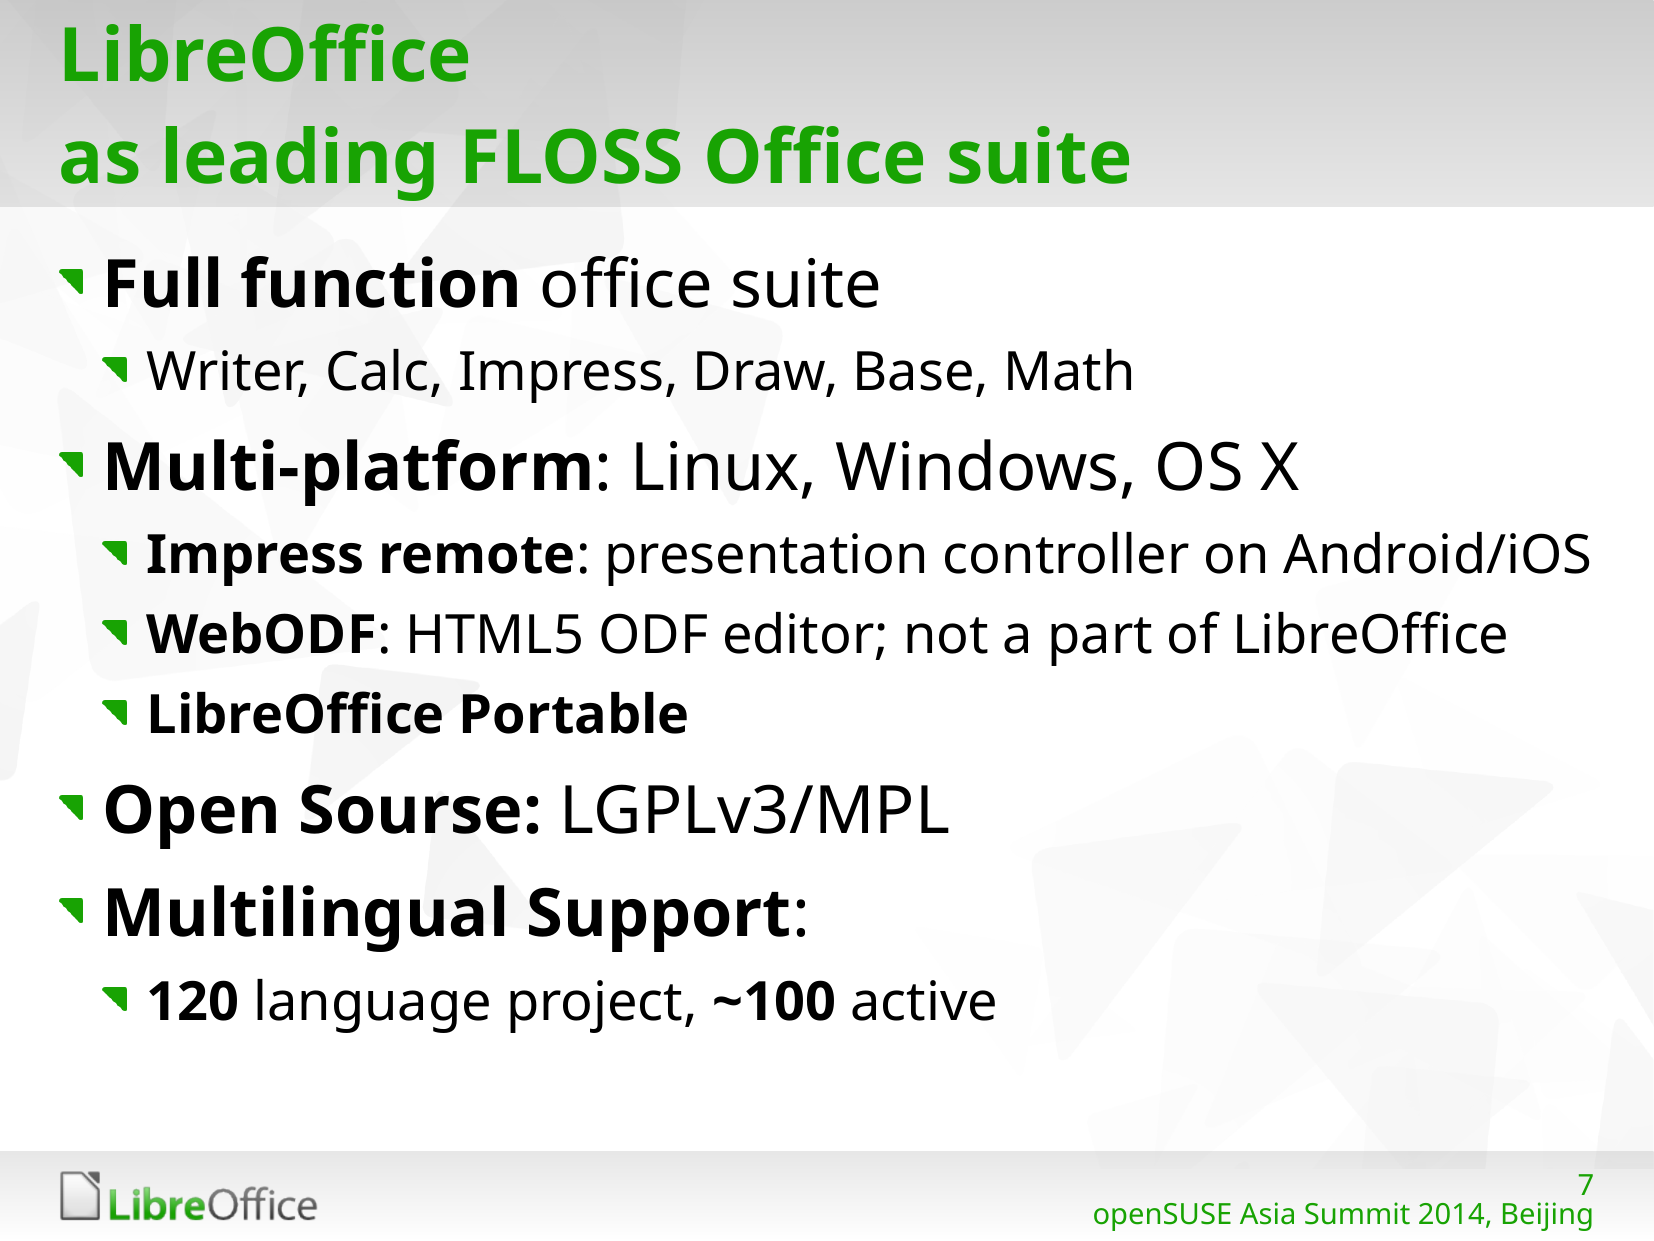

# LibreOffice as leading FLOSS Office suite
Full function office suite
Writer, Calc, Impress, Draw, Base, Math
Multi-platform: Linux, Windows, OS X
Impress remote: presentation controller on Android/iOS
WebODF: HTML5 ODF editor; not a part of LibreOffice
LibreOffice Portable
Open Sourse: LGPLv3/MPL
Multilingual Support:
120 language project, ~100 active
7
openSUSE Asia Summit 2014, Beijing